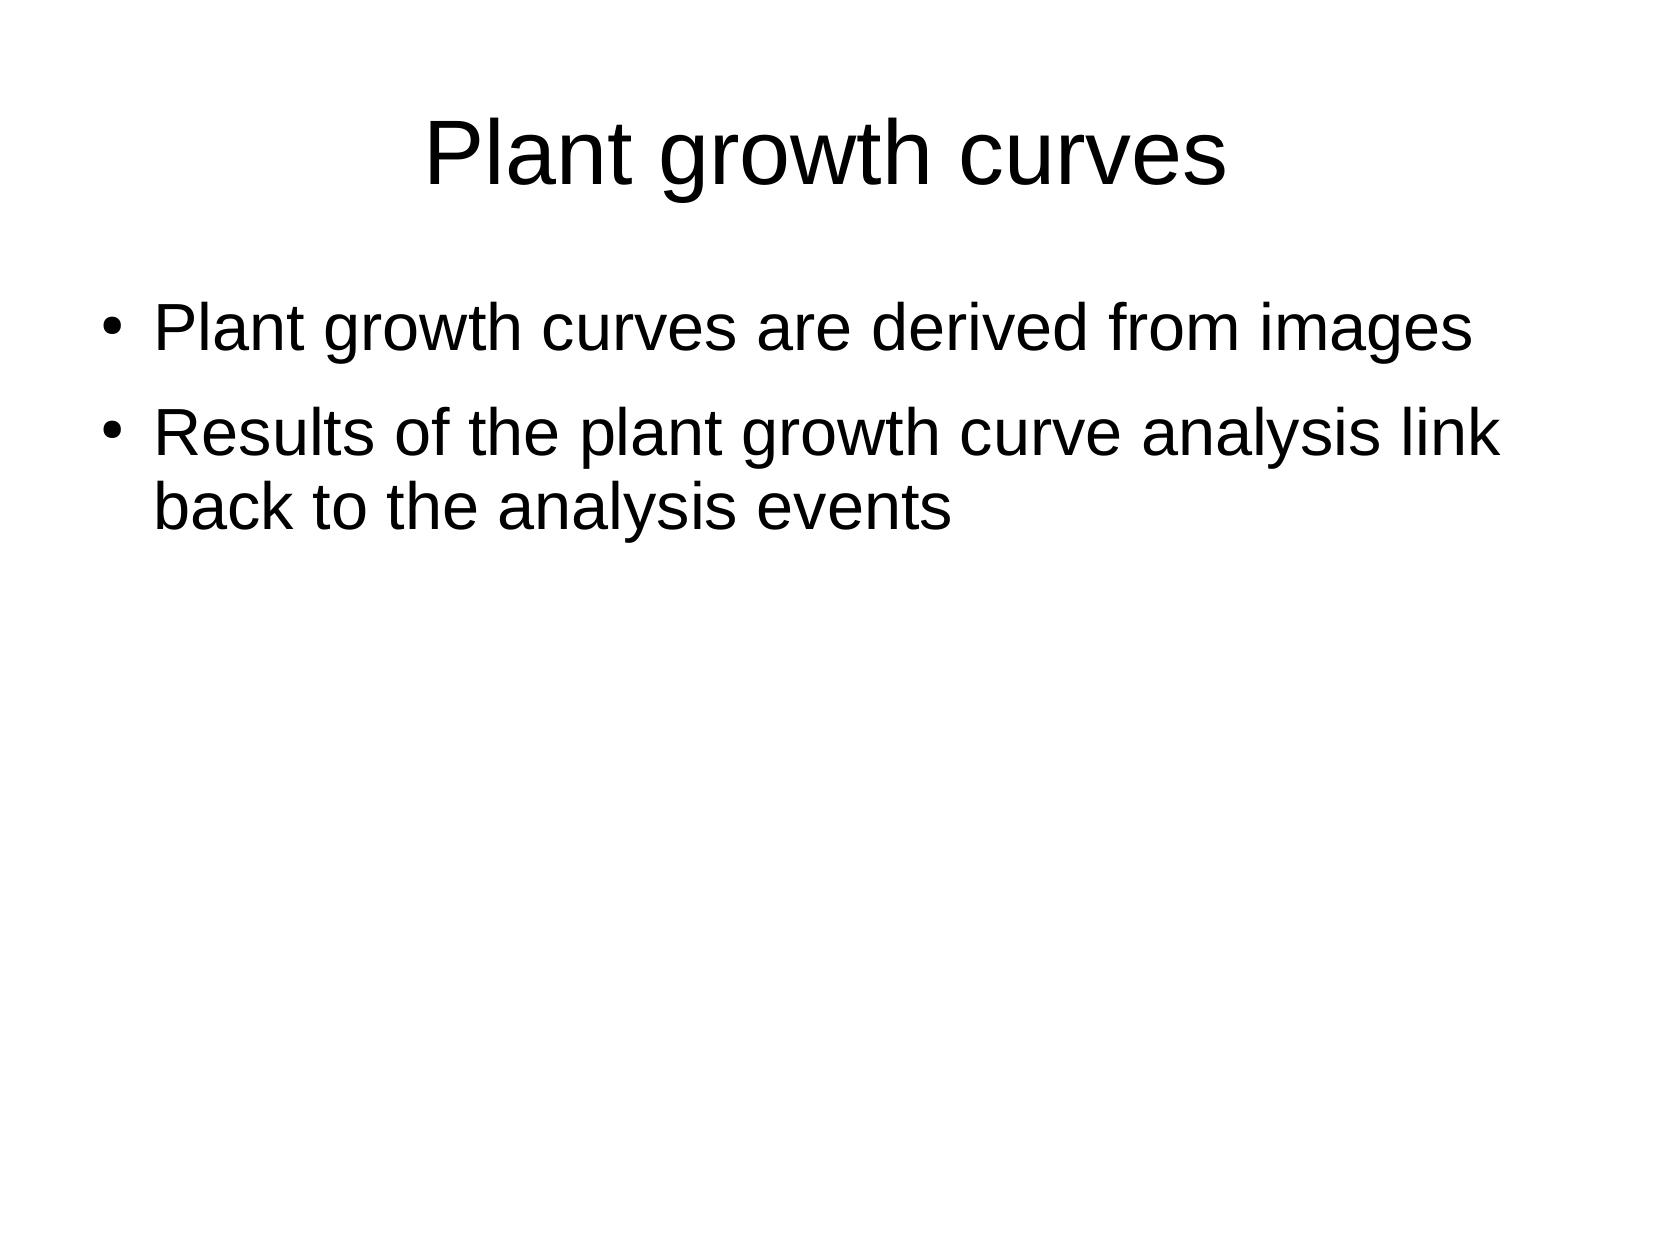

# Plant growth curves
Plant growth curves are derived from images
Results of the plant growth curve analysis link back to the analysis events